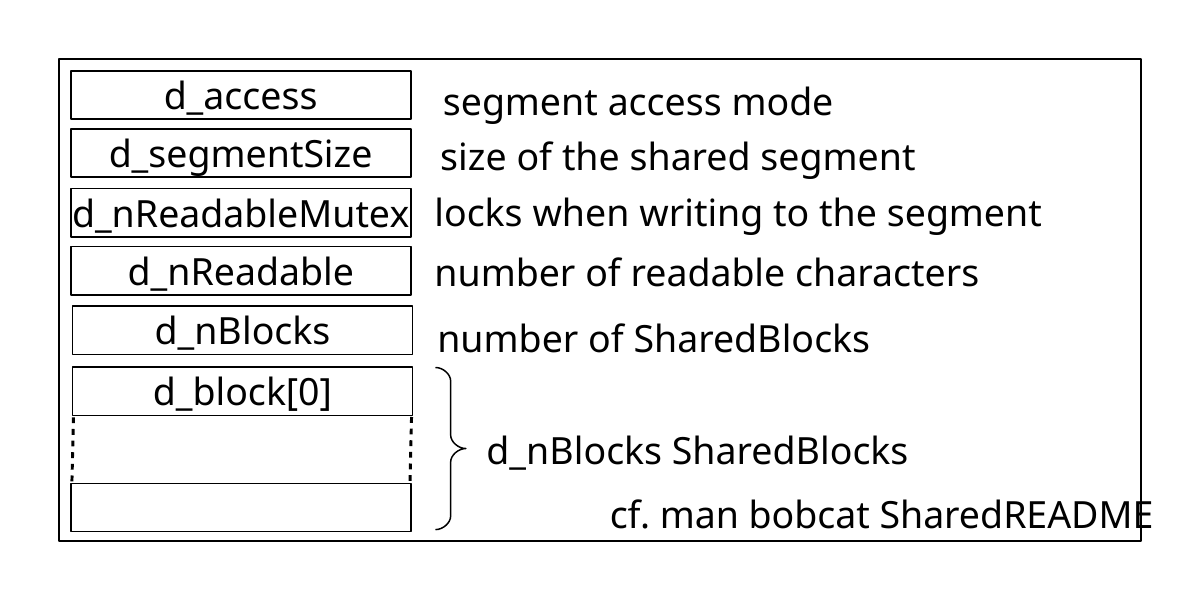

segment access mode
d_access
size of the shared segment
d_segmentSize
locks when writing to the segment
d_nReadableMutex
number of readable characters
d_nReadable
number of SharedBlocks
d_nBlocks
d_block[0]
d_nBlocks SharedBlocks
cf. man bobcat SharedREADME